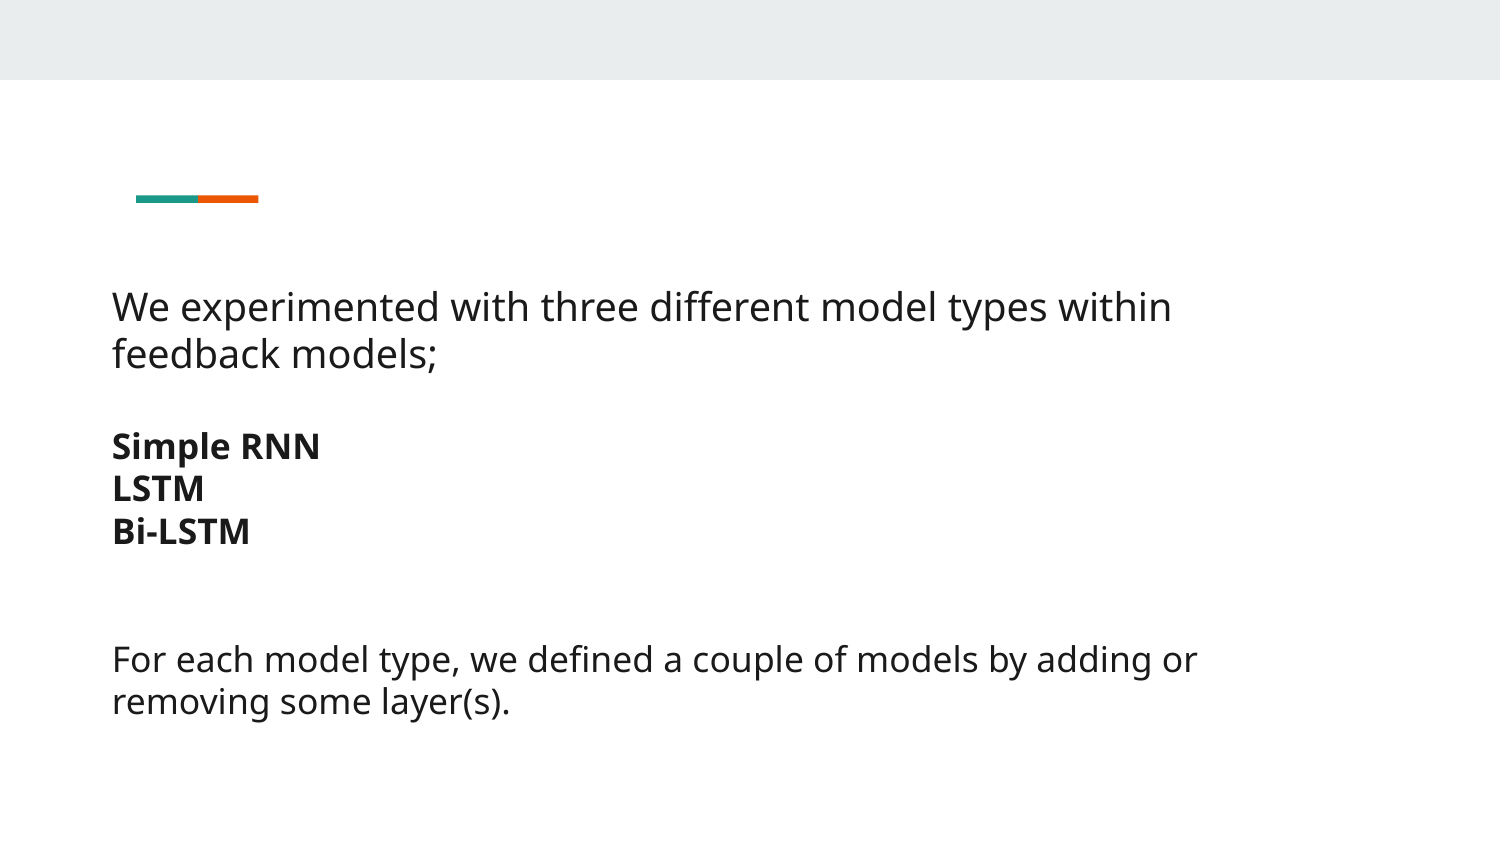

# We experimented with three different model types within feedback models; Simple RNN LSTM Bi-LSTM For each model type, we defined a couple of models by adding or removing some layer(s).